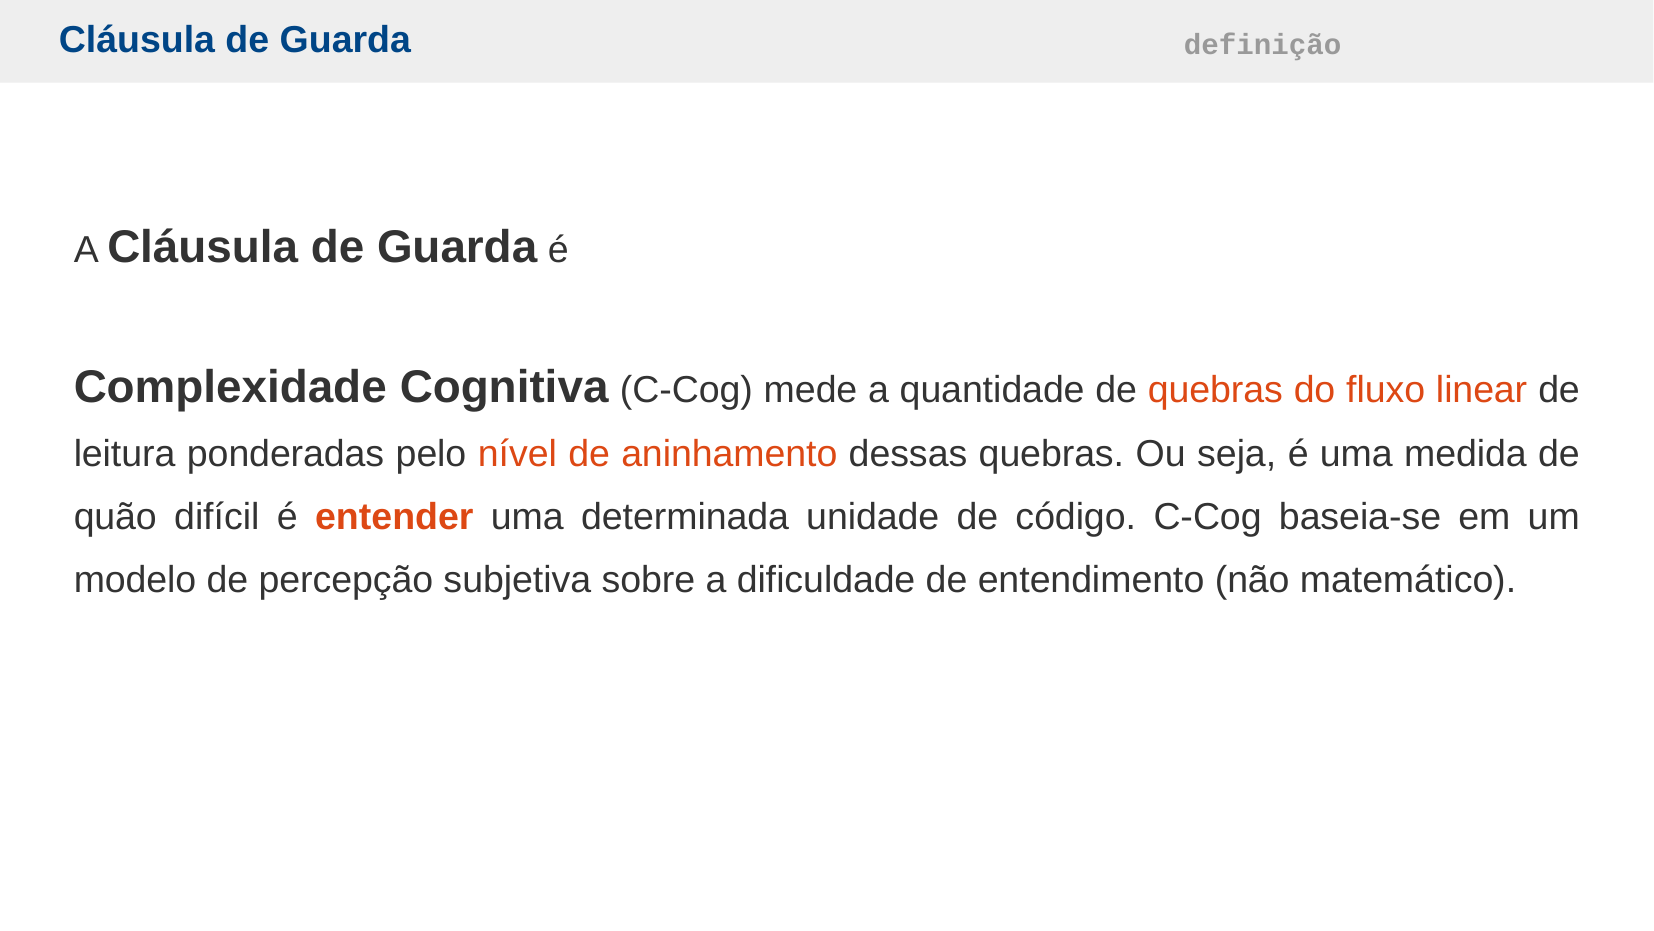

Cláusula de Guarda
definição
A Cláusula de Guarda é
Complexidade Cognitiva (C-Cog) mede a quantidade de quebras do fluxo linear de leitura ponderadas pelo nível de aninhamento dessas quebras. Ou seja, é uma medida de quão difícil é entender uma determinada unidade de código. C-Cog baseia-se em um modelo de percepção subjetiva sobre a dificuldade de entendimento (não matemático).
#